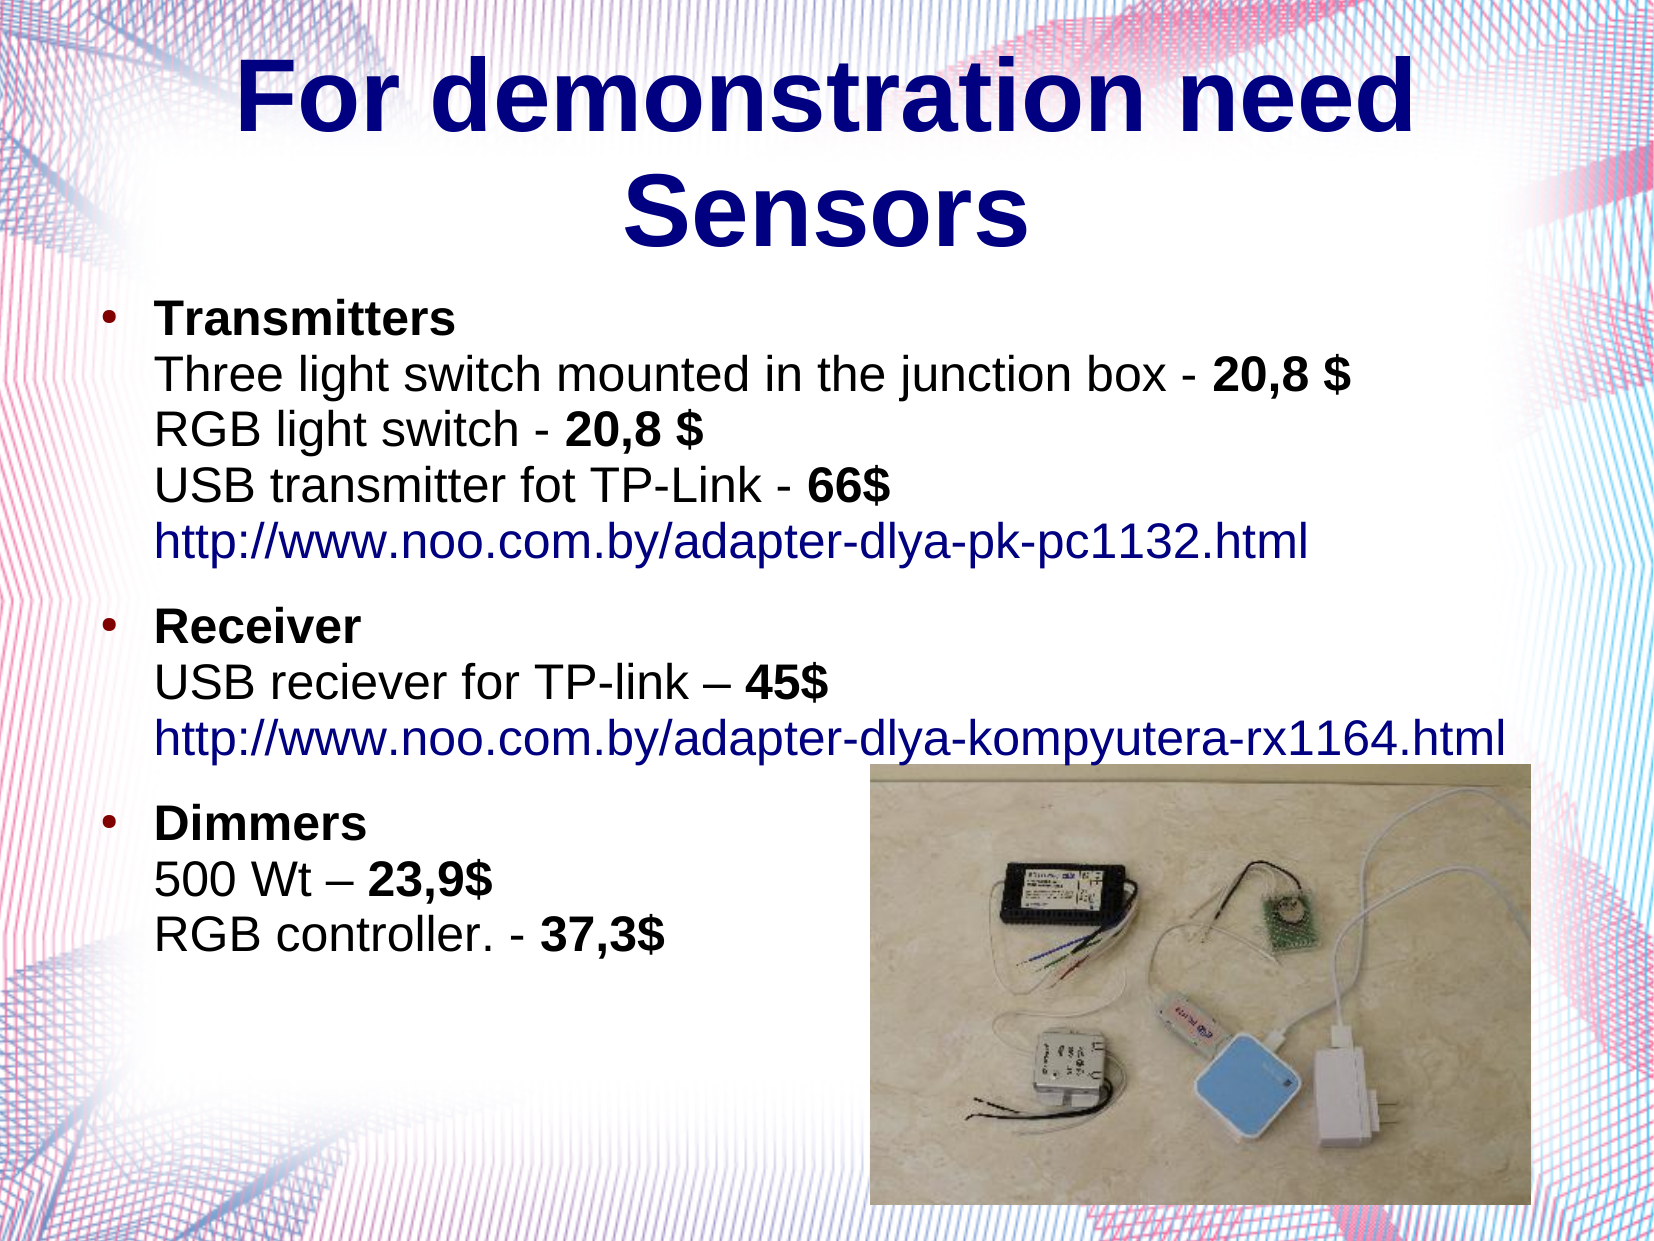

# For demonstration need Sensors
Transmitters
Three light switch mounted in the junction box - 20,8 $
RGB light switch - 20,8 $
USB transmitter fot TP-Link - 66$
http://www.noo.com.by/adapter-dlya-pk-pc1132.html
Receiver
USB reciever for TP-link – 45$
http://www.noo.com.by/adapter-dlya-kompyutera-rx1164.html
Dimmers
500 Wt – 23,9$
RGB controller. - 37,3$